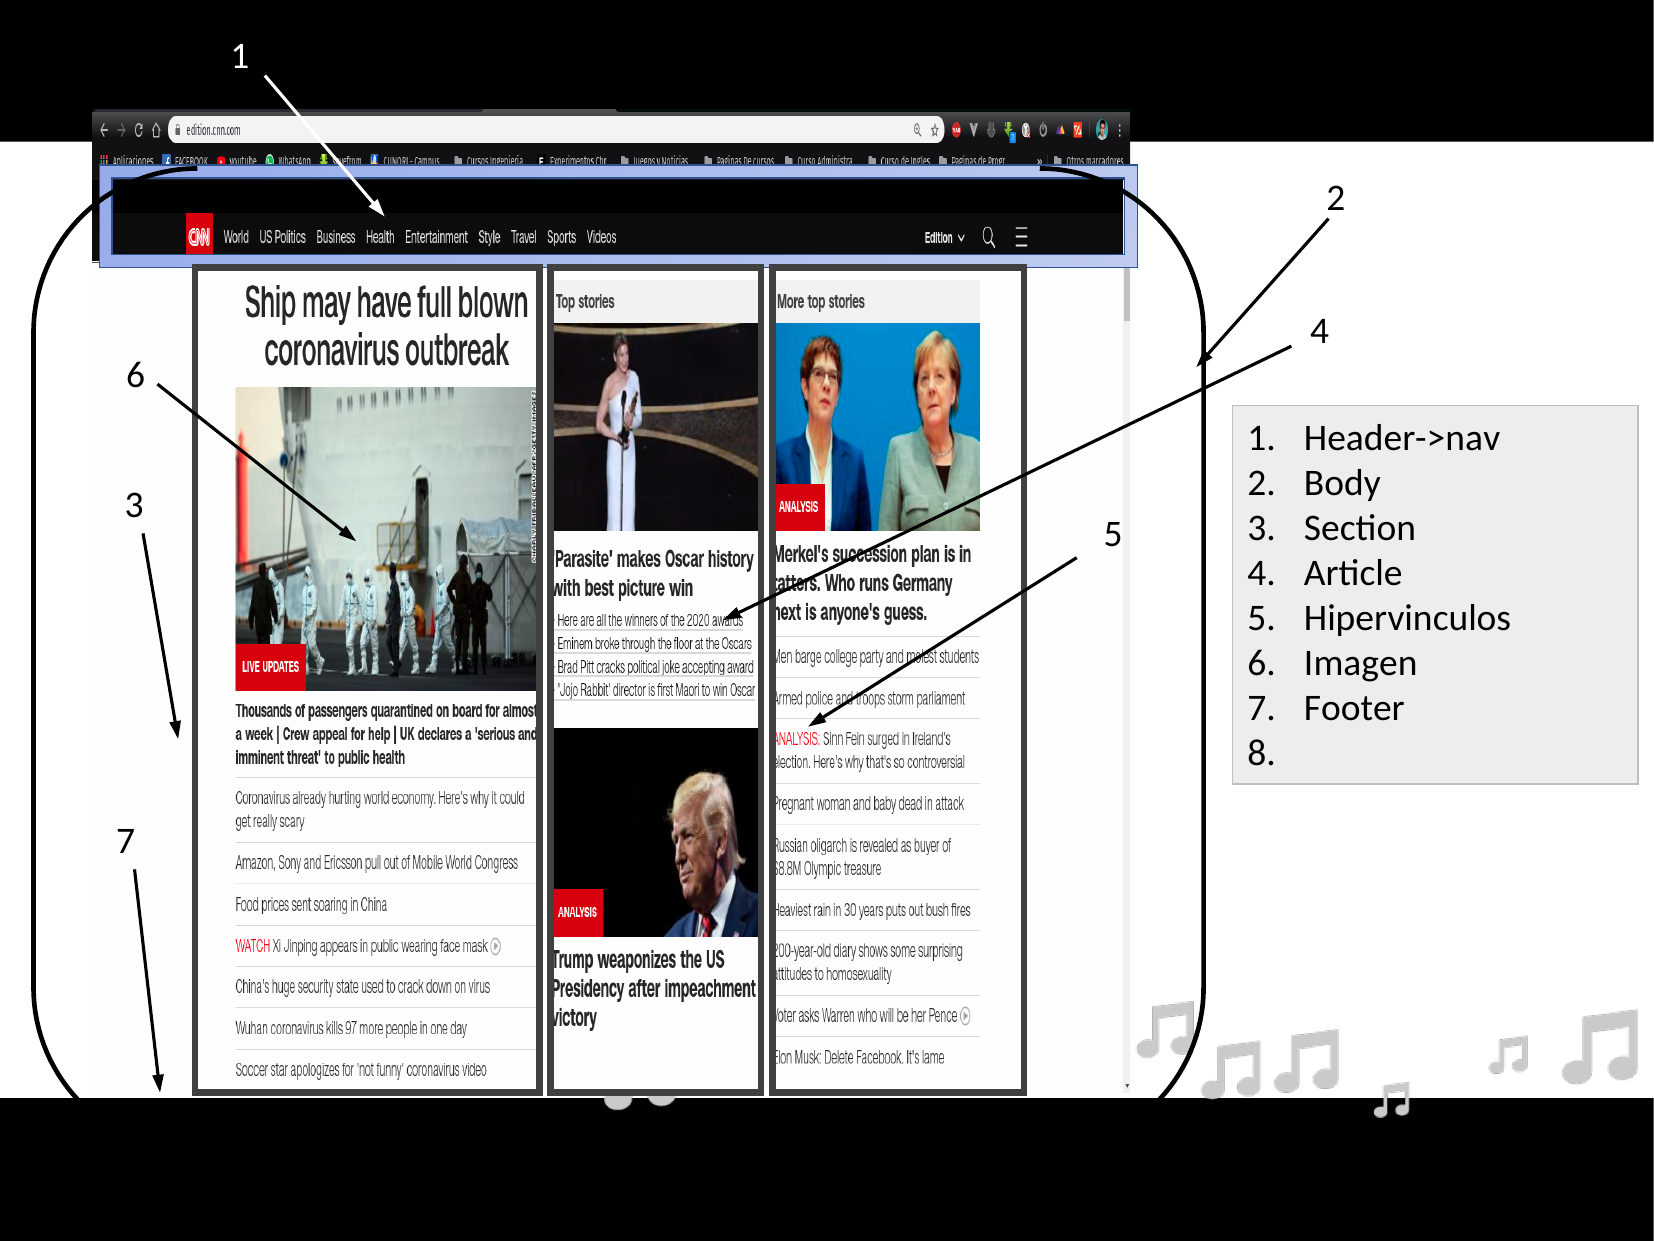

1
2
4
6
Header->nav
Body
Section
Article
Hipervinculos
Imagen
Footer
3
5
7